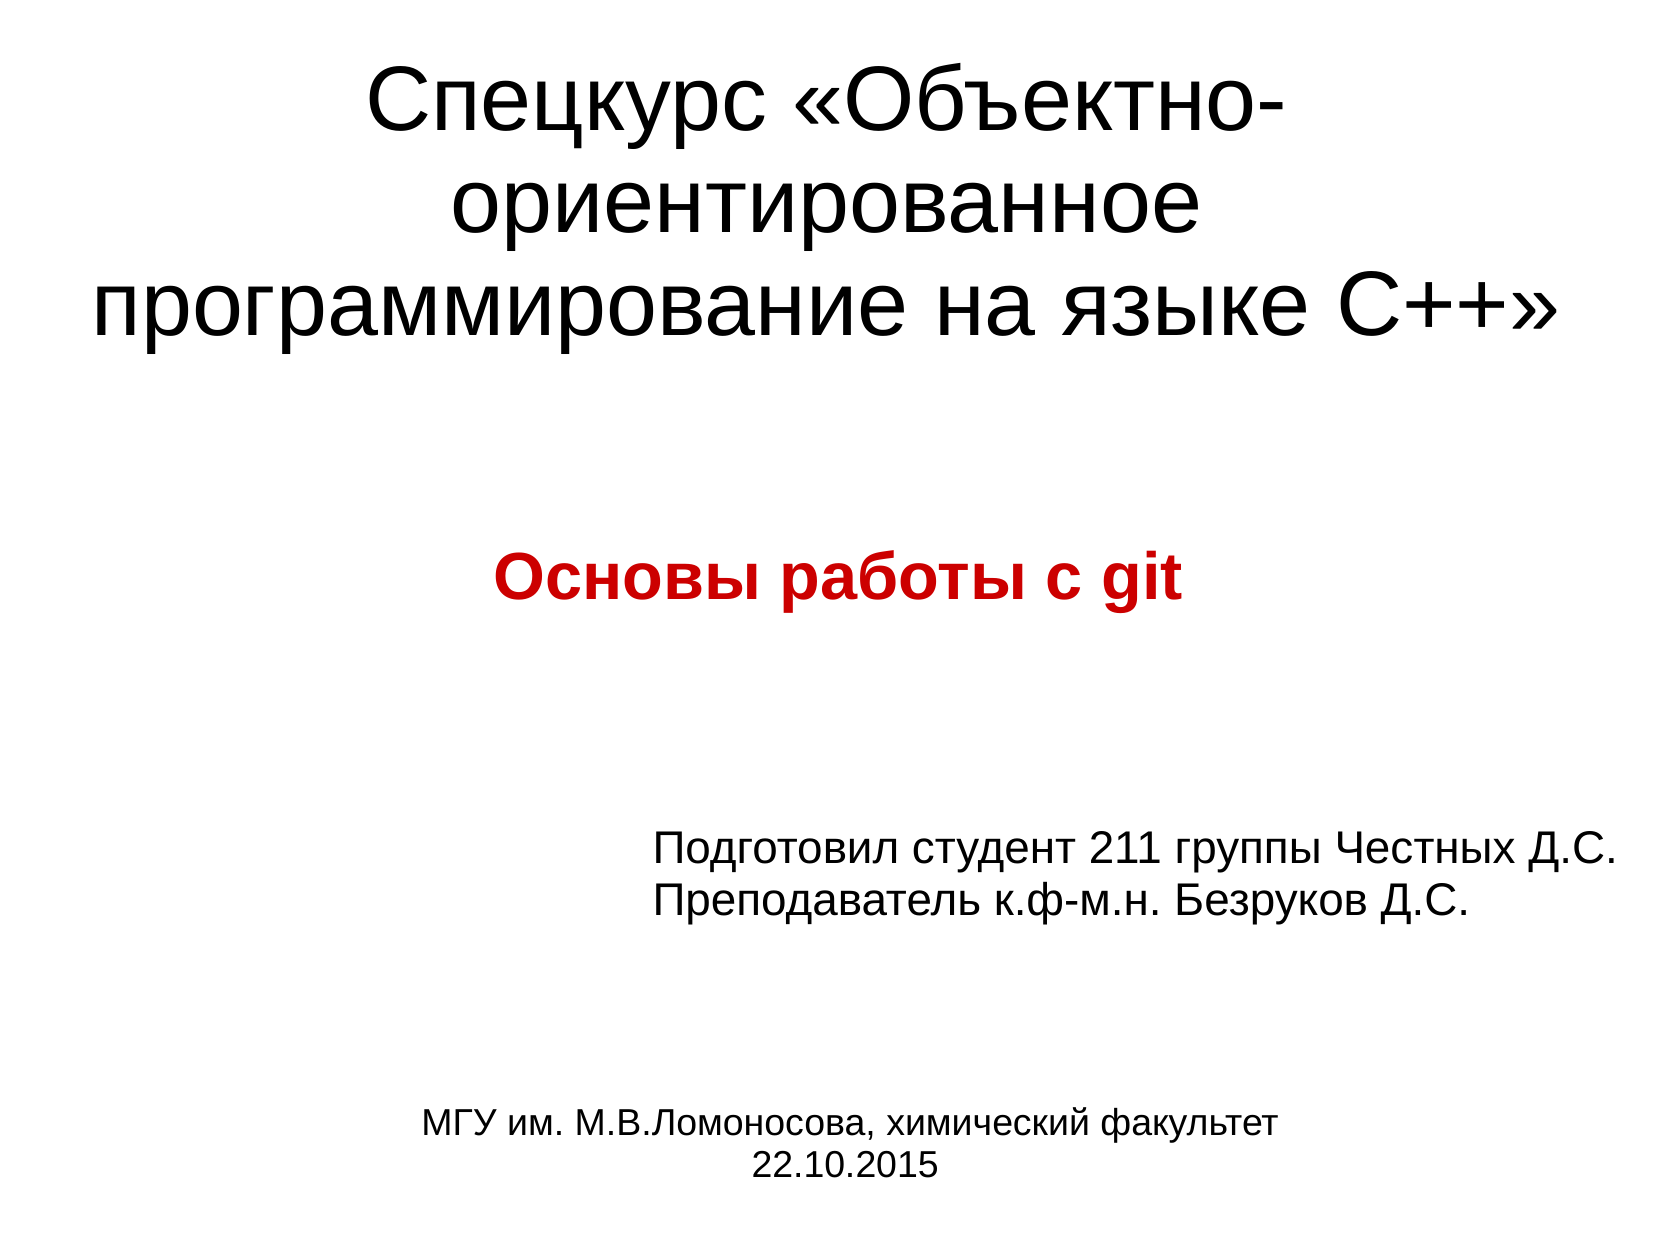

# Спецкурс «Объектно-ориентированное программирование на языке С++»
Основы работы с git
Подготовил студент 211 группы Честных Д.С.
Преподаватель к.ф-м.н. Безруков Д.С.
МГУ им. М.В.Ломоносова, химический факультет
22.10.2015